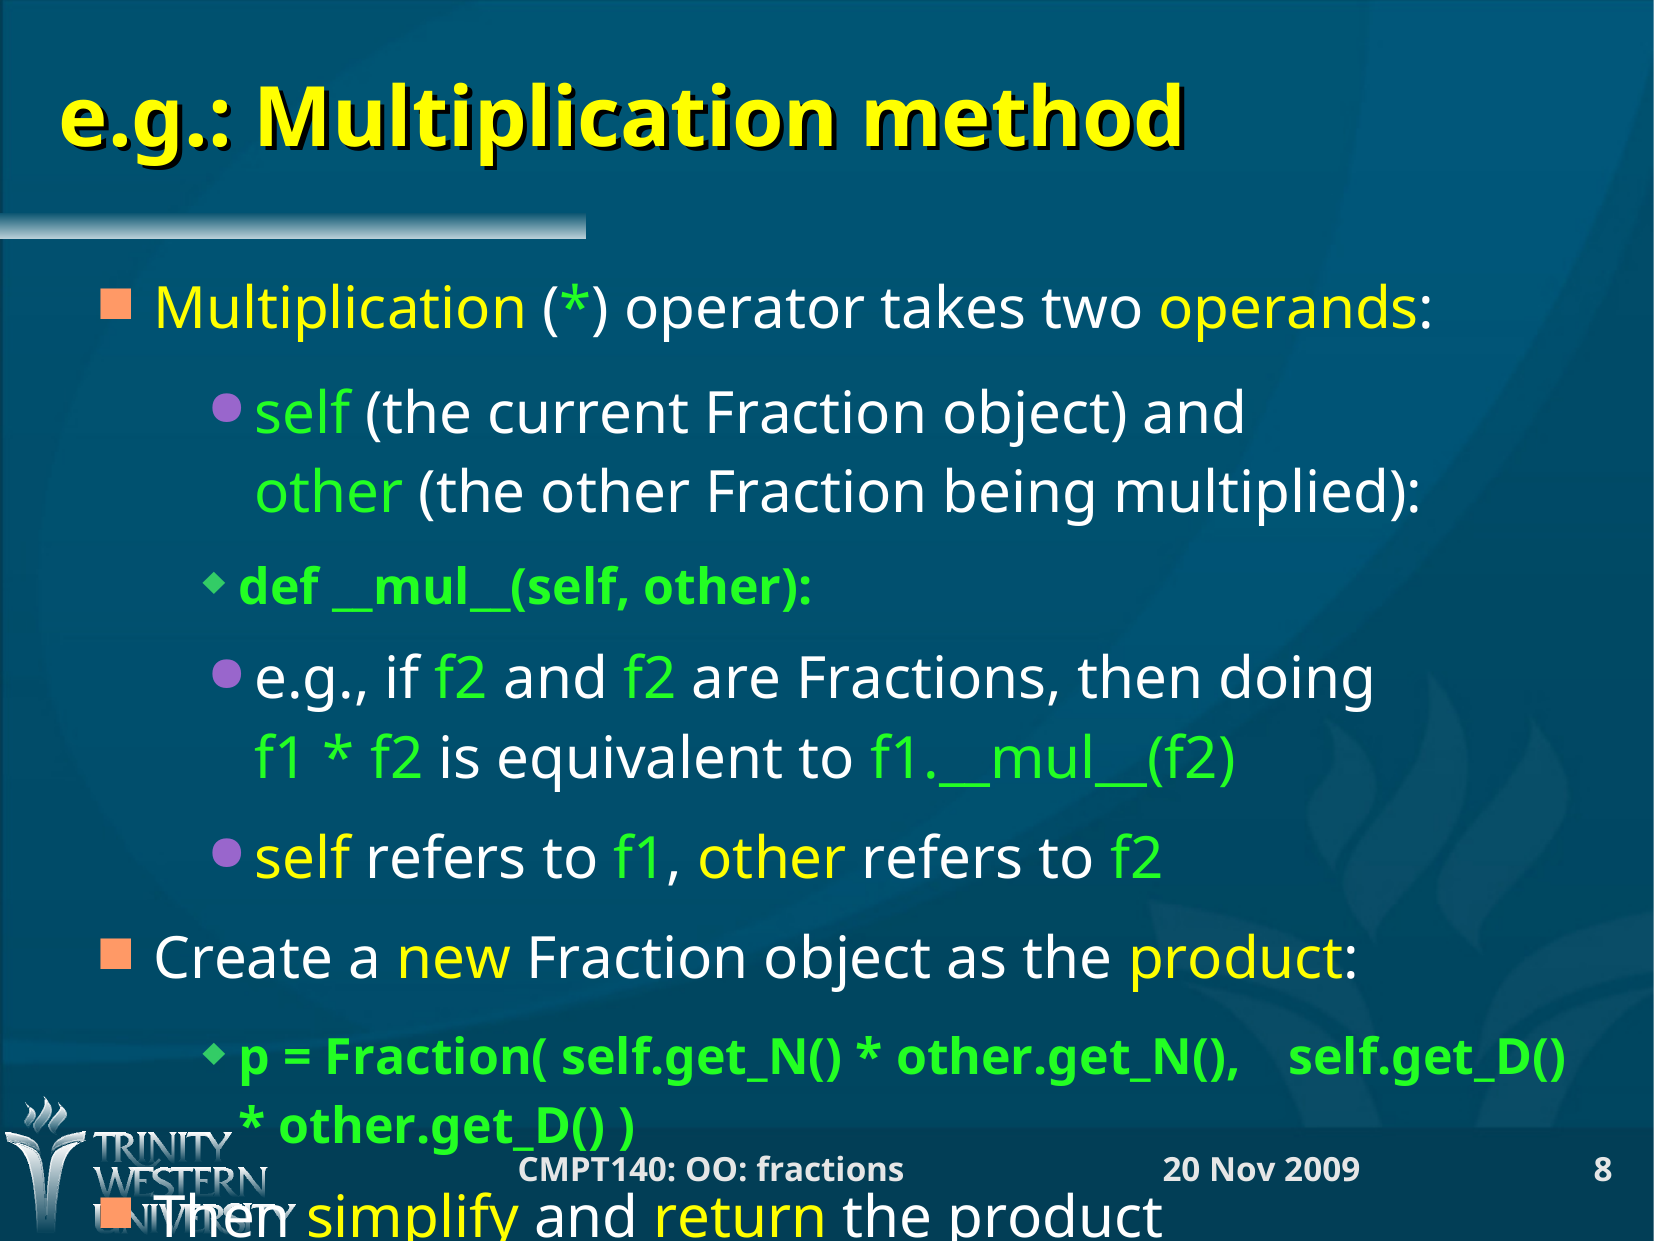

# e.g.: Multiplication method
Multiplication (*) operator takes two operands:
self (the current Fraction object) and
other (the other Fraction being multiplied):
def __mul__(self, other):
e.g., if f2 and f2 are Fractions, then doing
f1 * f2 is equivalent to f1.__mul__(f2)
self refers to f1, other refers to f2
Create a new Fraction object as the product:
p = Fraction( self.get_N() * other.get_N(), 	self.get_D() * other.get_D() )
Then simplify and return the product
CMPT140: OO: fractions
20 Nov 2009
8